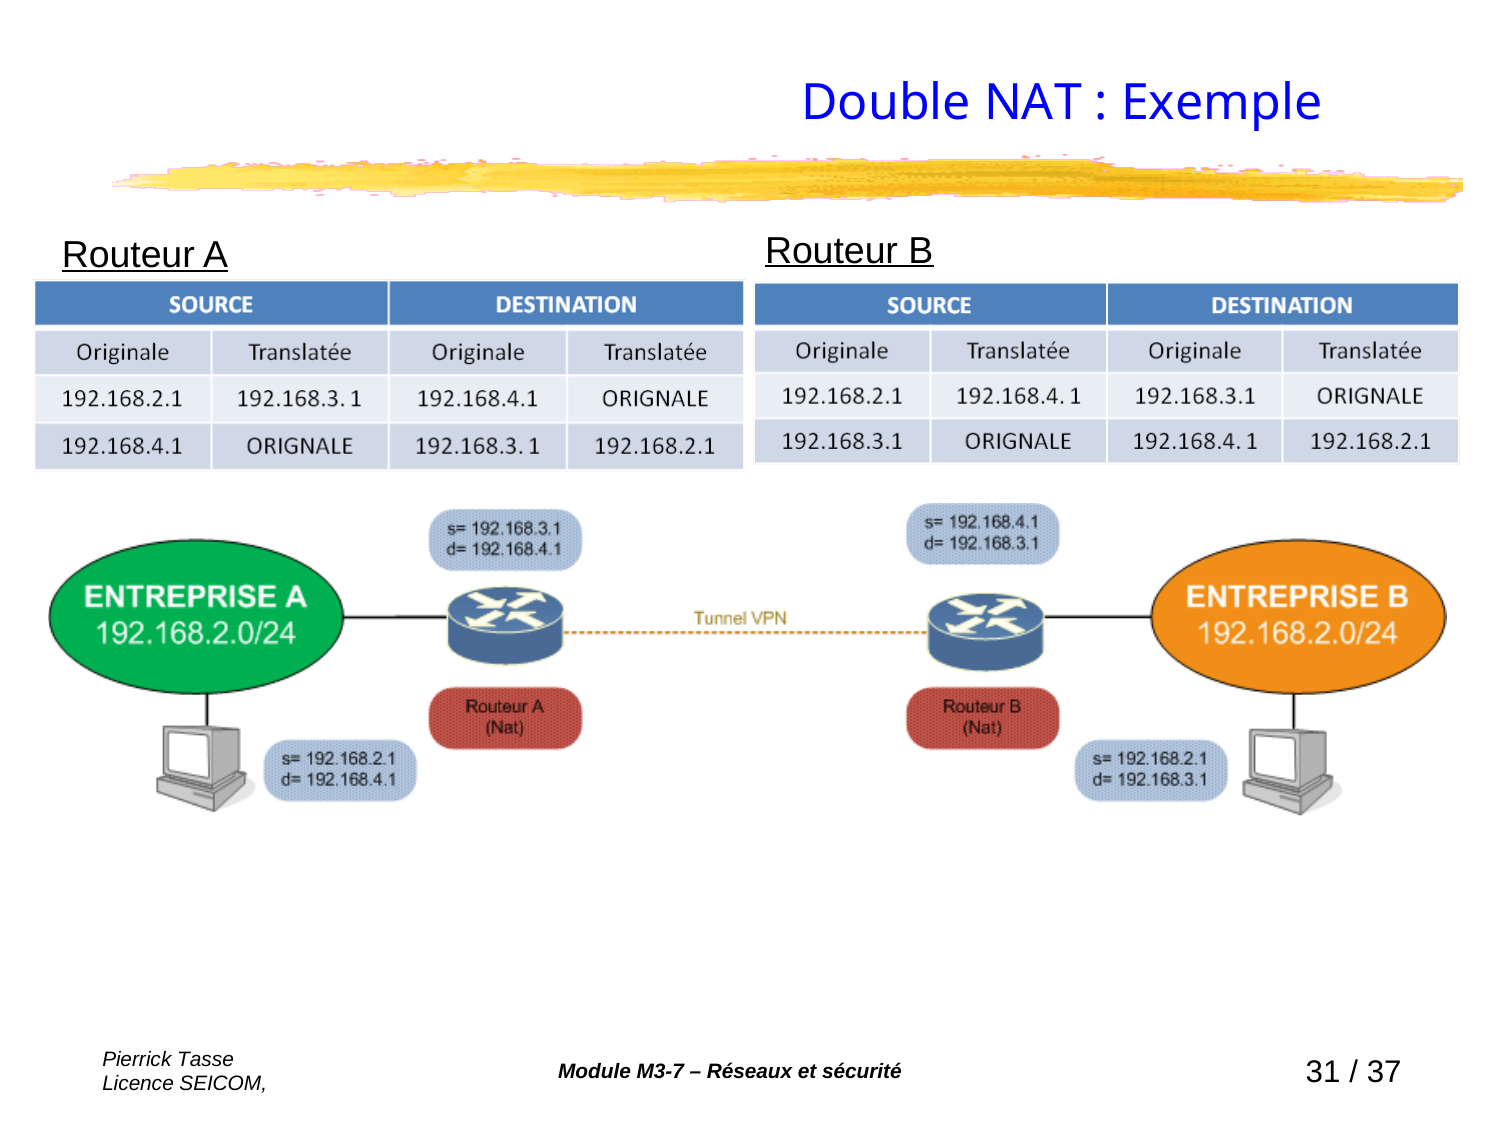

# Double NAT : Exemple
Routeur B
Routeur A
31